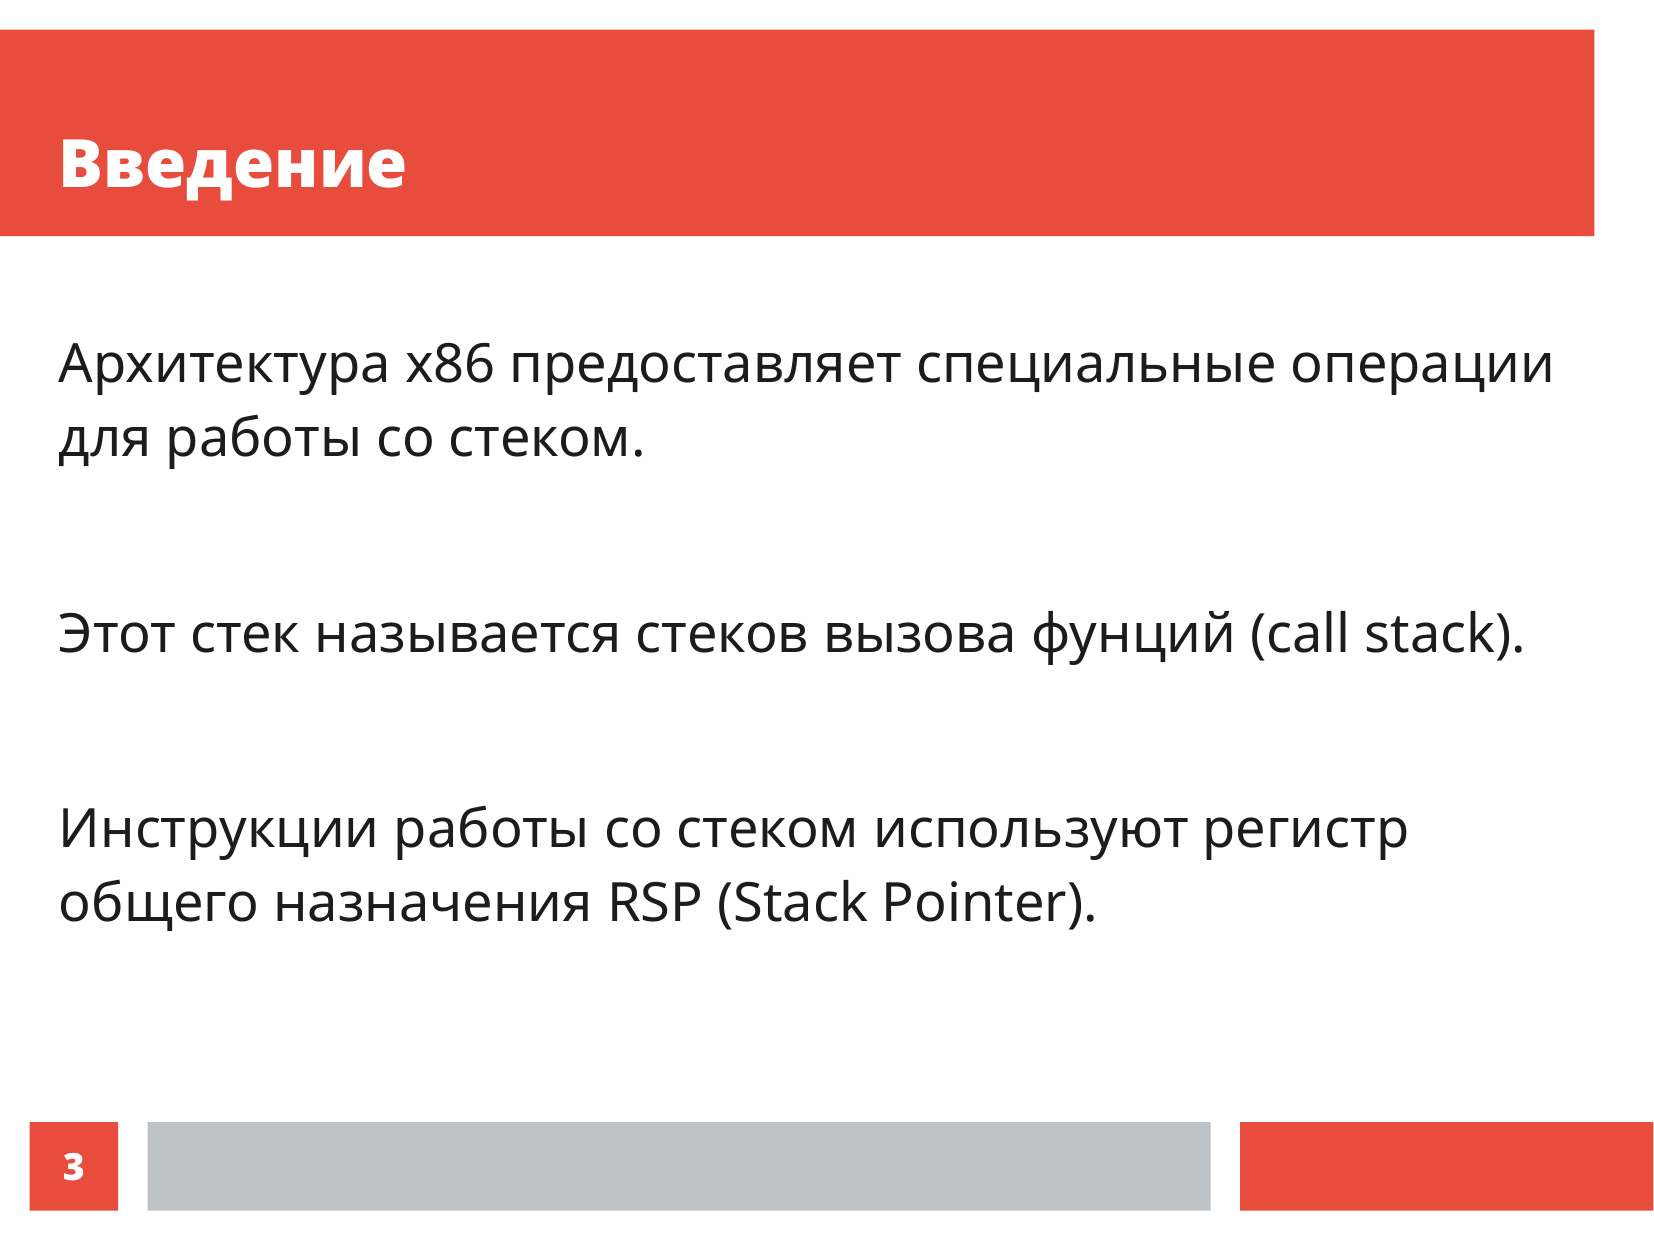

# Введение
Архитектура x86 предоставляет специальные операции для работы со стеком.
Этот стек называется стеков вызова фунций (call stack).
Инструкции работы со стеком используют регистр общего назначения RSP (Stack Pointer).
3